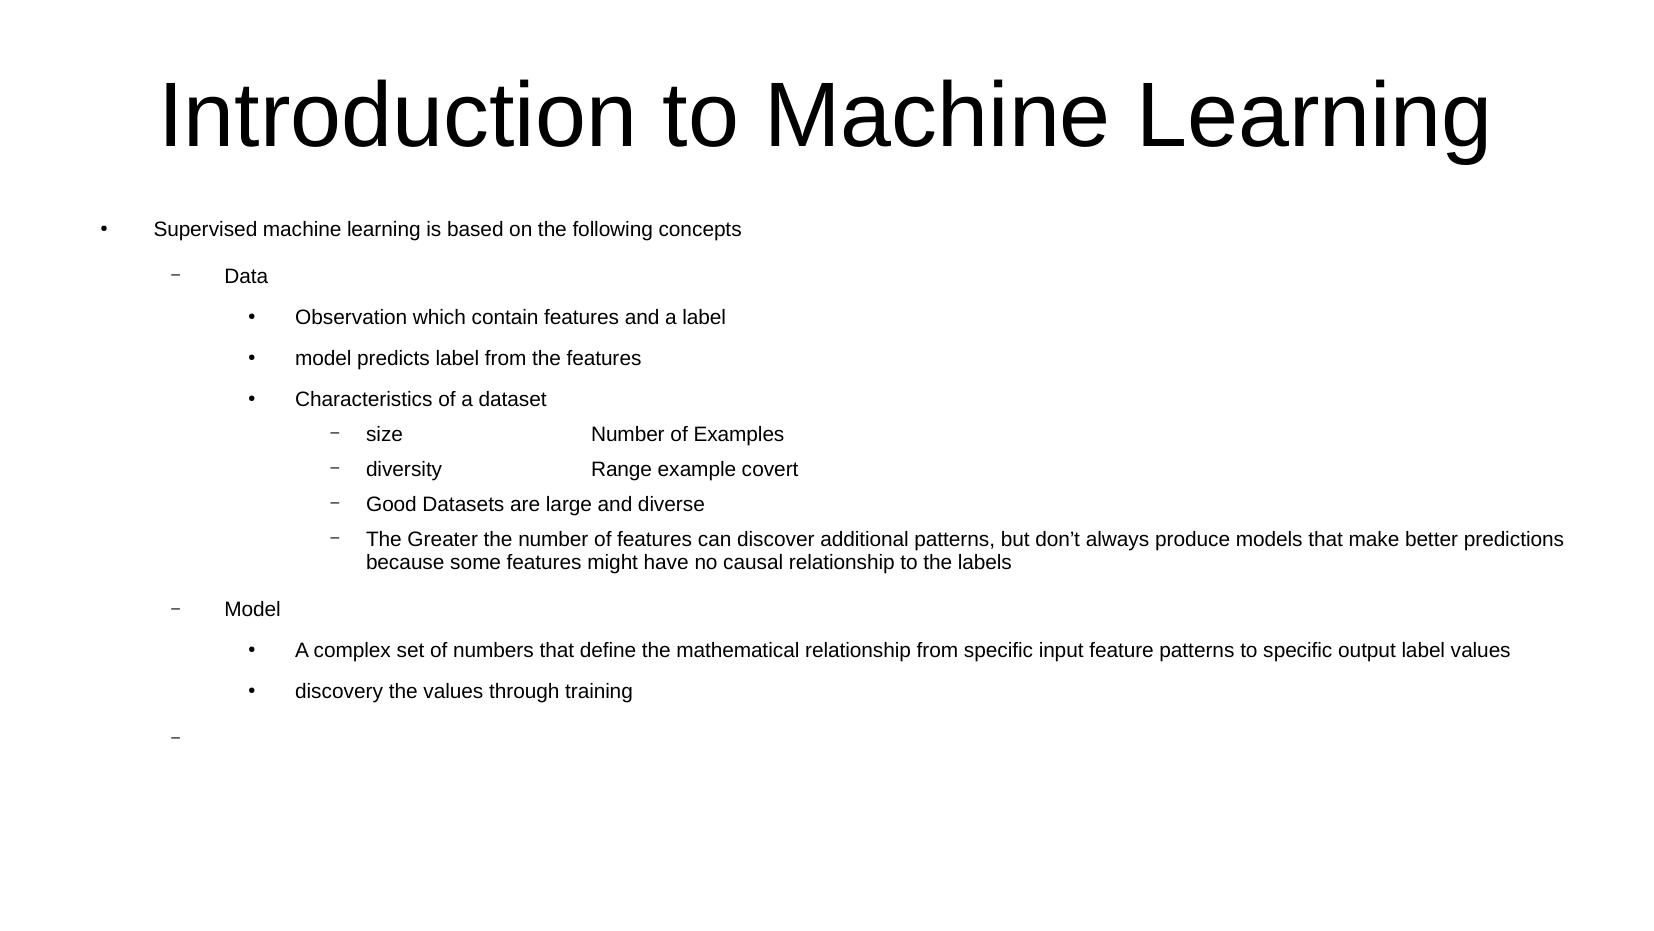

# Introduction to Machine Learning
Supervised machine learning is based on the following concepts
Data
Observation which contain features and a label
model predicts label from the features
Characteristics of a dataset
size 			Number of Examples
diversity 		Range example covert
Good Datasets are large and diverse
The Greater the number of features can discover additional patterns, but don’t always produce models that make better predictions because some features might have no causal relationship to the labels
Model
A complex set of numbers that define the mathematical relationship from specific input feature patterns to specific output label values
discovery the values through training